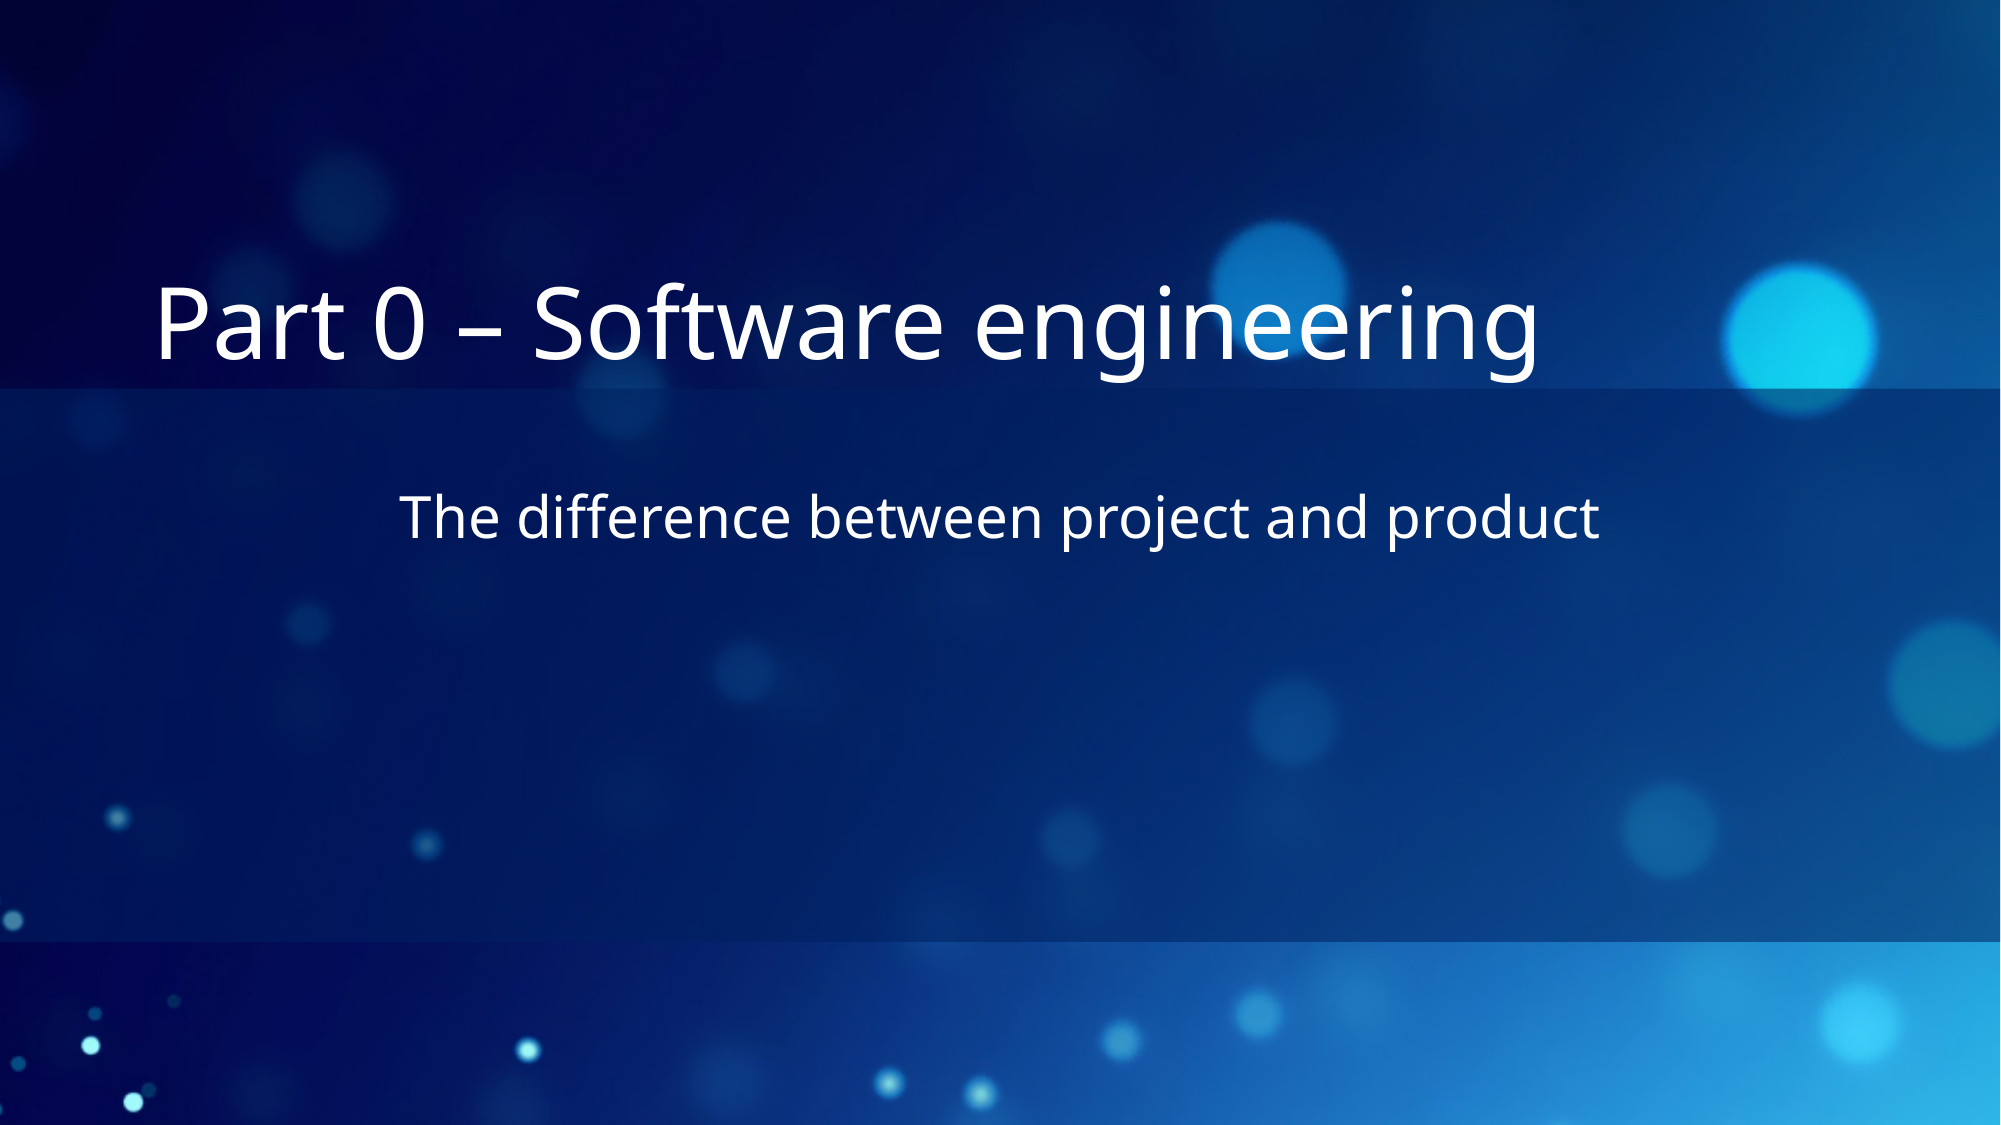

# Part 0 – Software engineering
The difference between project and product